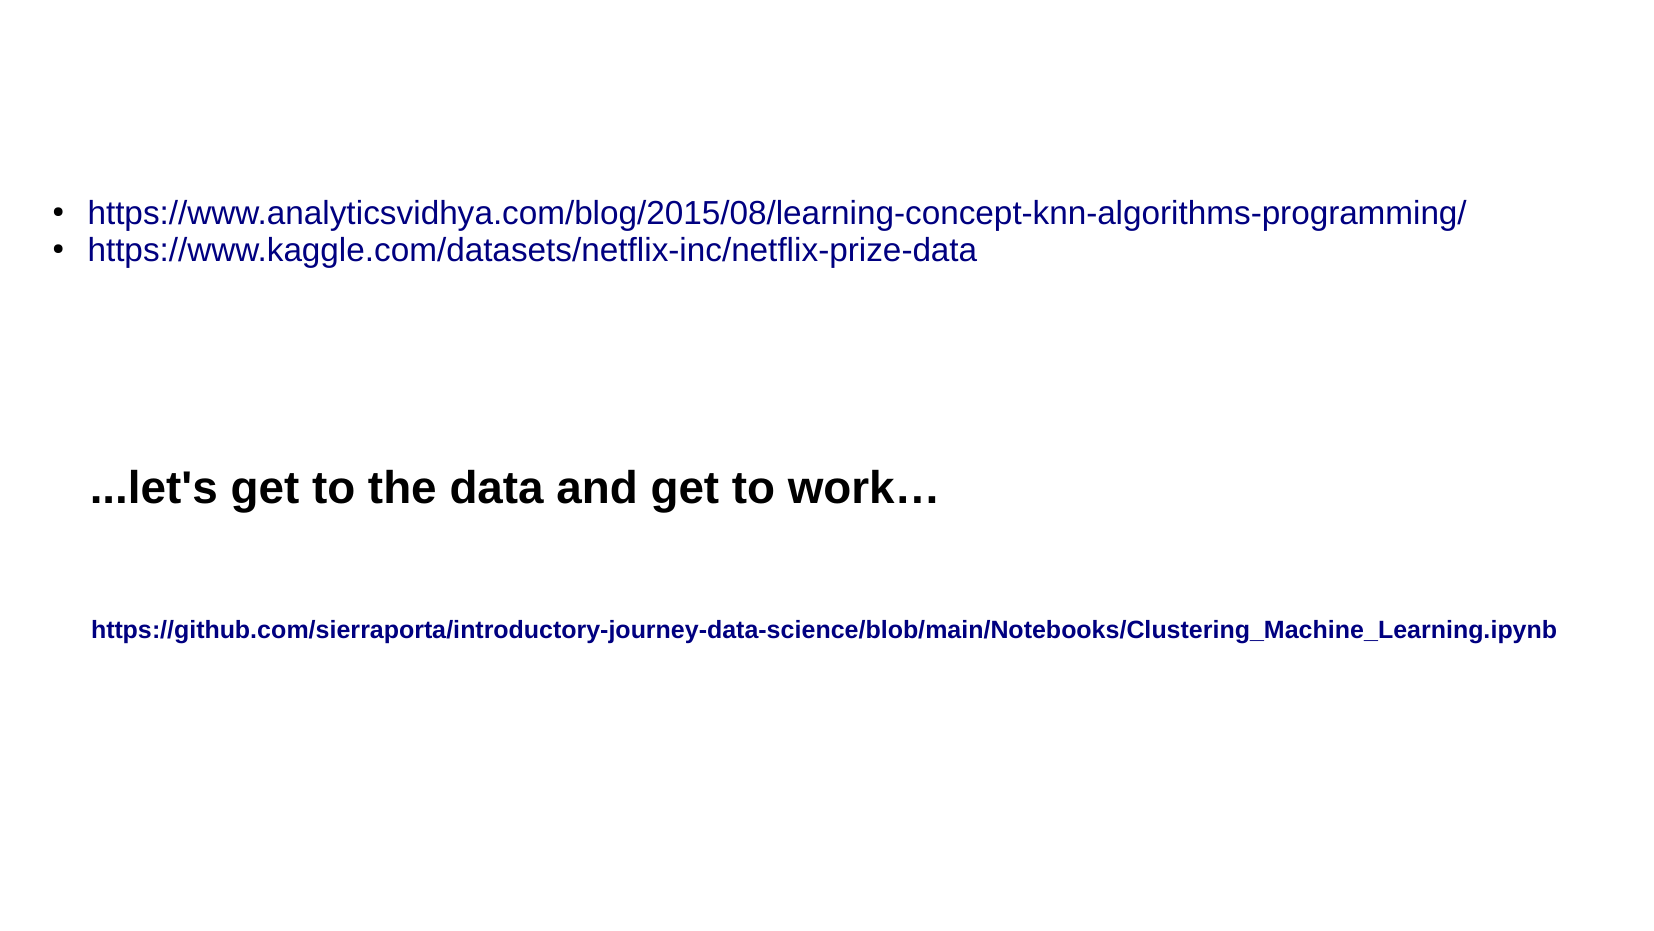

https://www.analyticsvidhya.com/blog/2015/08/learning-concept-knn-algorithms-programming/
https://www.kaggle.com/datasets/netflix-inc/netflix-prize-data
...let's get to the data and get to work…
https://github.com/sierraporta/introductory-journey-data-science/blob/main/Notebooks/Clustering_Machine_Learning.ipynb